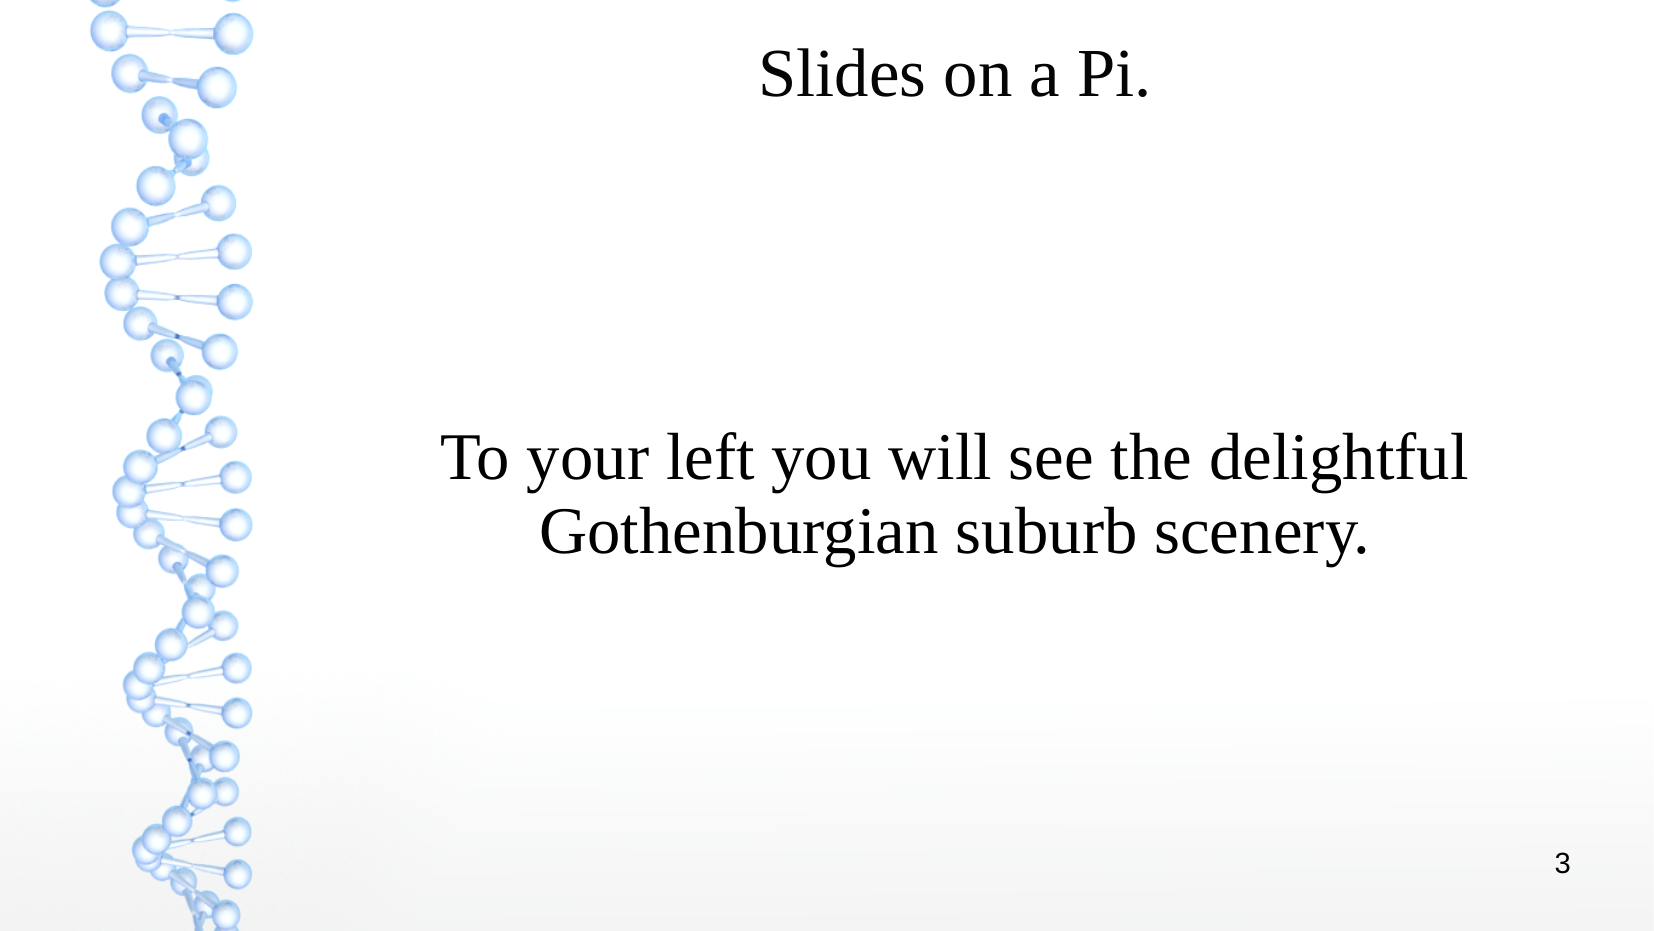

# Slides on a Pi.
To your left you will see the delightful Gothenburgian suburb scenery.
3